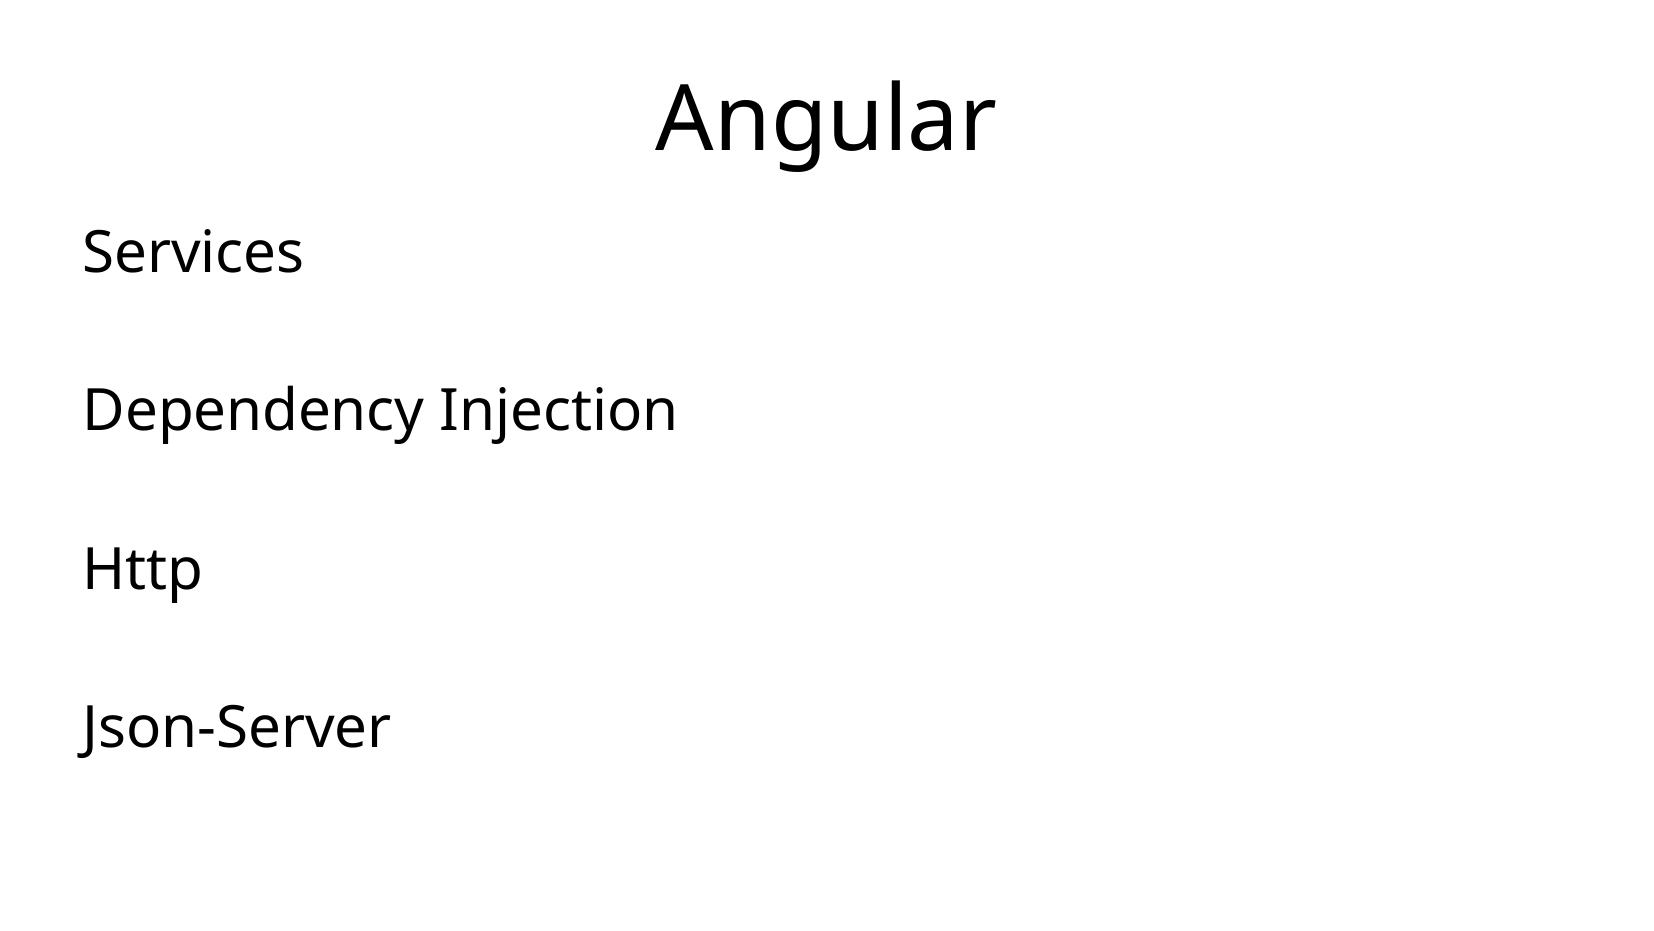

# Angular
Services
Dependency Injection
Http
Json-Server